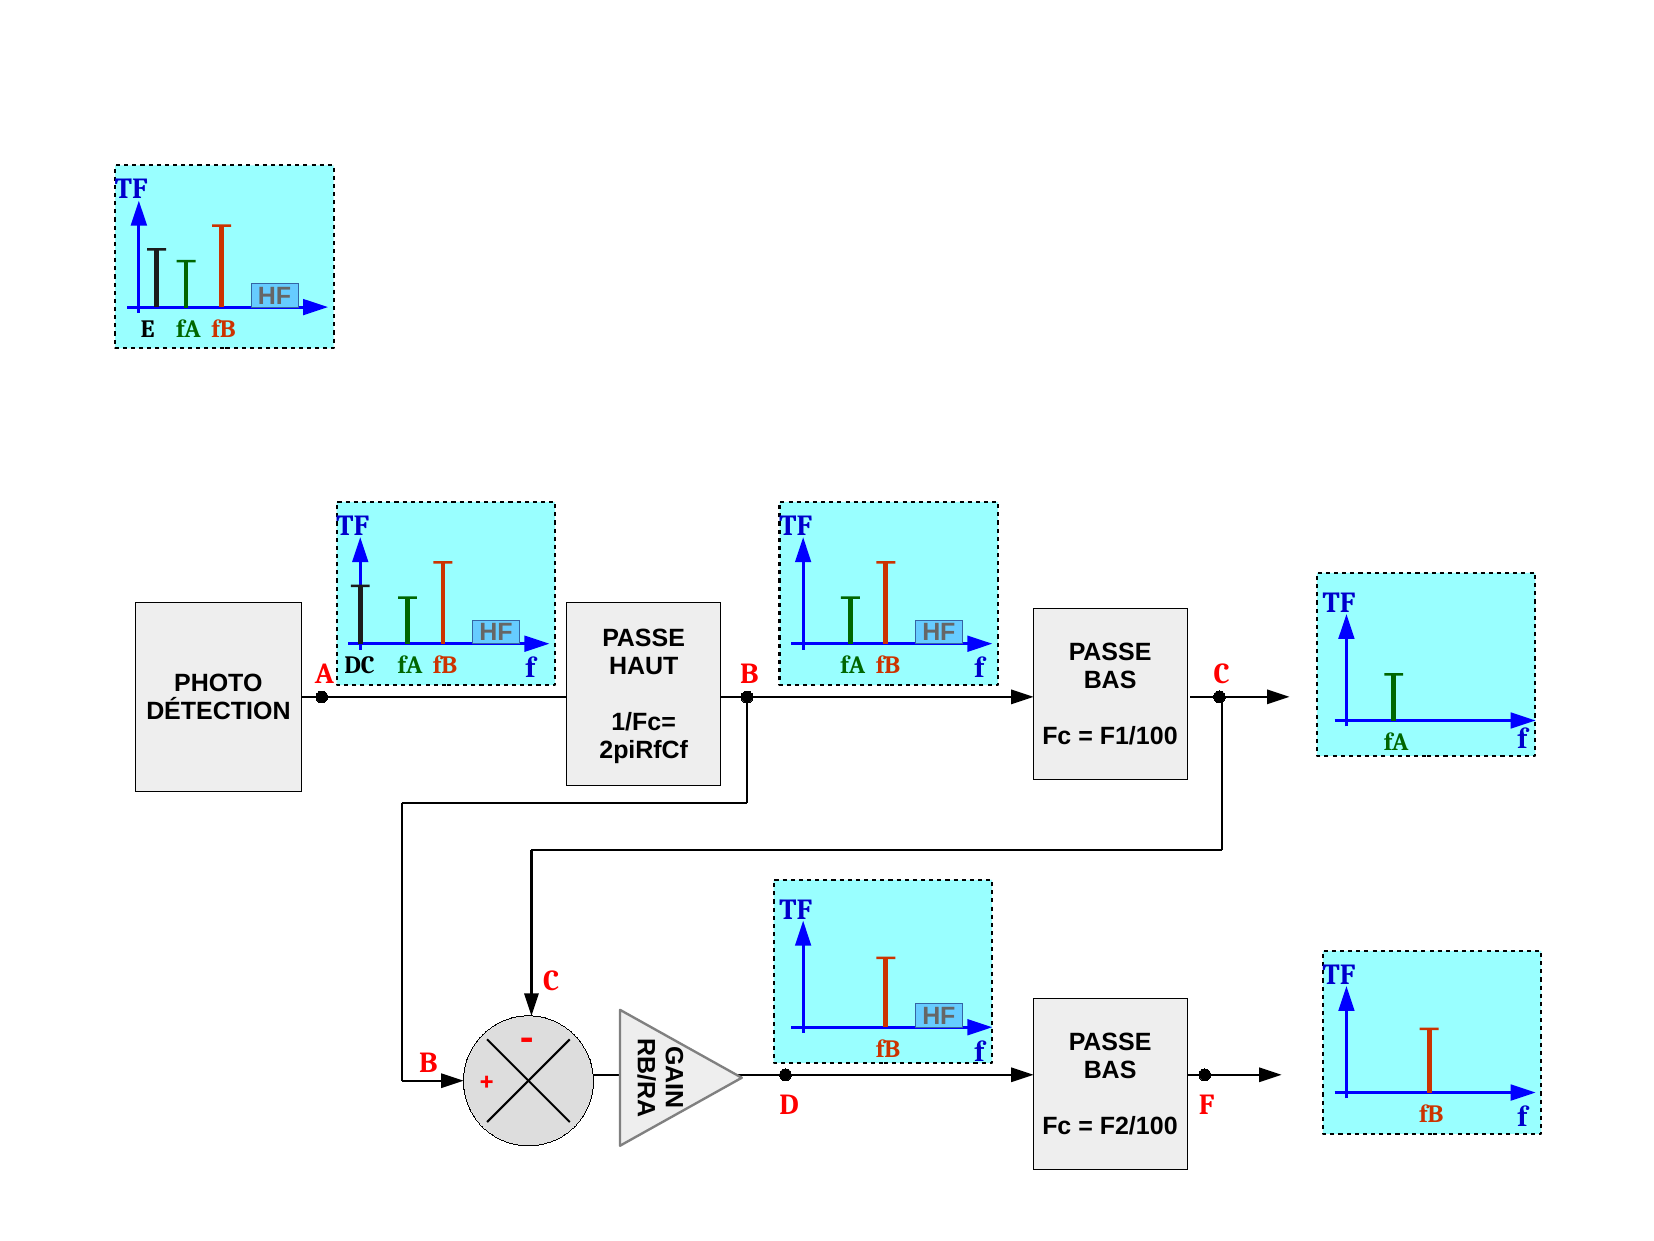

TF
HF
E
fA
fB
TF
TF
TF
PHOTO
DÉTECTION
PASSE
HAUT
1/Fc=
2piRfCf
PASSE
BAS
Fc = F1/100
HF
HF
f
DC
fA
fA
fB
fB
f
A
B
C
f
fA
TF
TF
C
PASSE
BAS
Fc = F2/100
HF
-
GAIN
RB/RA
fB
f
B
+
D
F
fB
f